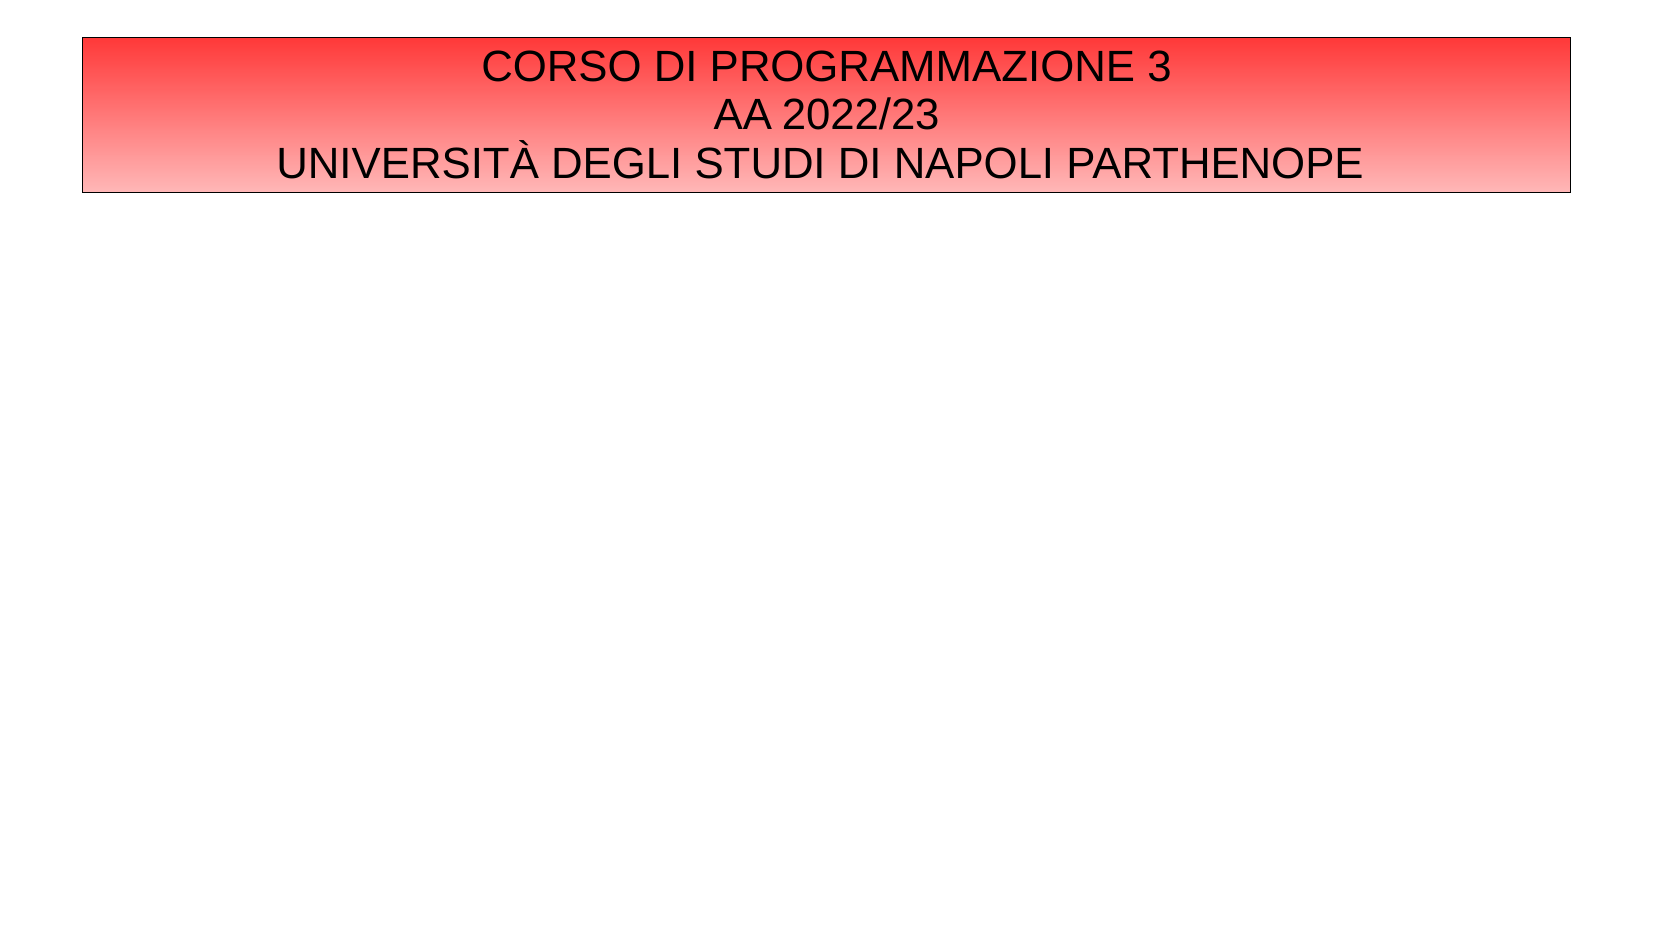

# CORSO DI PROGRAMMAZIONE 3 AA 2022/23 UNIVERSITÀ DEGLI STUDI DI NAPOLI PARTHENOPE